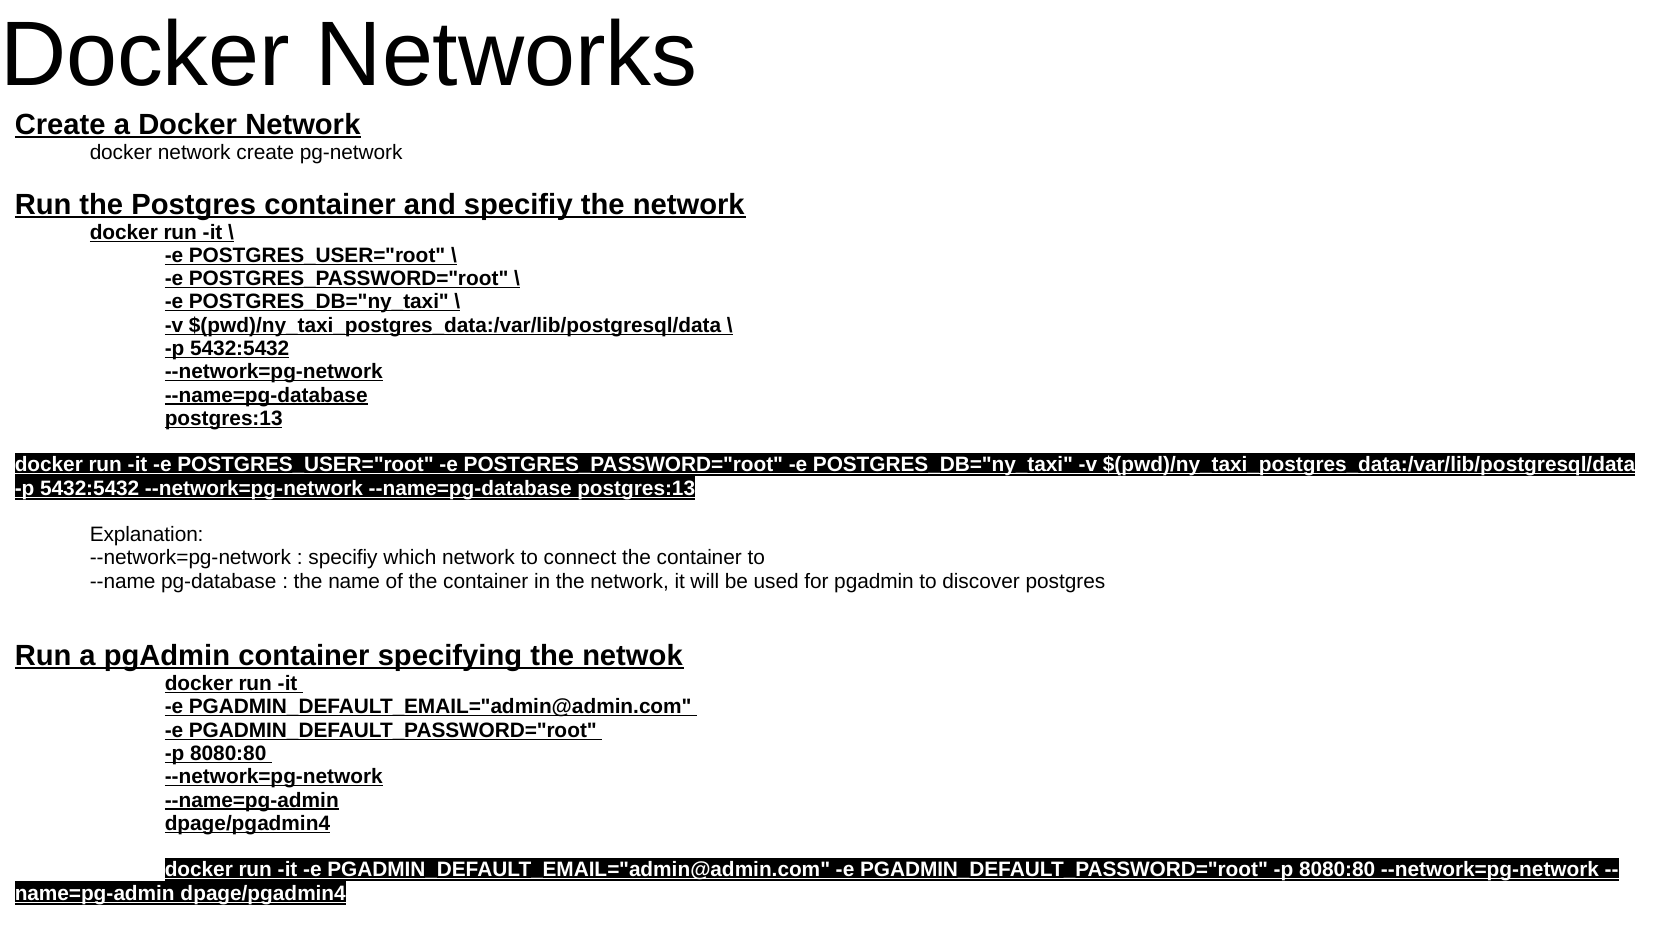

# Docker Networks
Create a Docker Network
	docker network create pg-network
Run the Postgres container and specifiy the network
	docker run -it \
		-e POSTGRES_USER="root" \
		-e POSTGRES_PASSWORD="root" \
		-e POSTGRES_DB="ny_taxi" \
		-v $(pwd)/ny_taxi_postgres_data:/var/lib/postgresql/data \
		-p 5432:5432
		--network=pg-network
		--name=pg-database
		postgres:13
docker run -it -e POSTGRES_USER="root" -e POSTGRES_PASSWORD="root" -e POSTGRES_DB="ny_taxi" -v $(pwd)/ny_taxi_postgres_data:/var/lib/postgresql/data -p 5432:5432 --network=pg-network --name=pg-database postgres:13
	Explanation:
	--network=pg-network : specifiy which network to connect the container to
	--name pg-database : the name of the container in the network, it will be used for pgadmin to discover postgres
Run a pgAdmin container specifying the netwok
		docker run -it
		-e PGADMIN_DEFAULT_EMAIL="admin@admin.com"
		-e PGADMIN_DEFAULT_PASSWORD="root"
		-p 8080:80
		--network=pg-network
		--name=pg-admin
		dpage/pgadmin4
		docker run -it -e PGADMIN_DEFAULT_EMAIL="admin@admin.com" -e PGADMIN_DEFAULT_PASSWORD="root" -p 8080:80 --network=pg-network --name=pg-admin dpage/pgadmin4